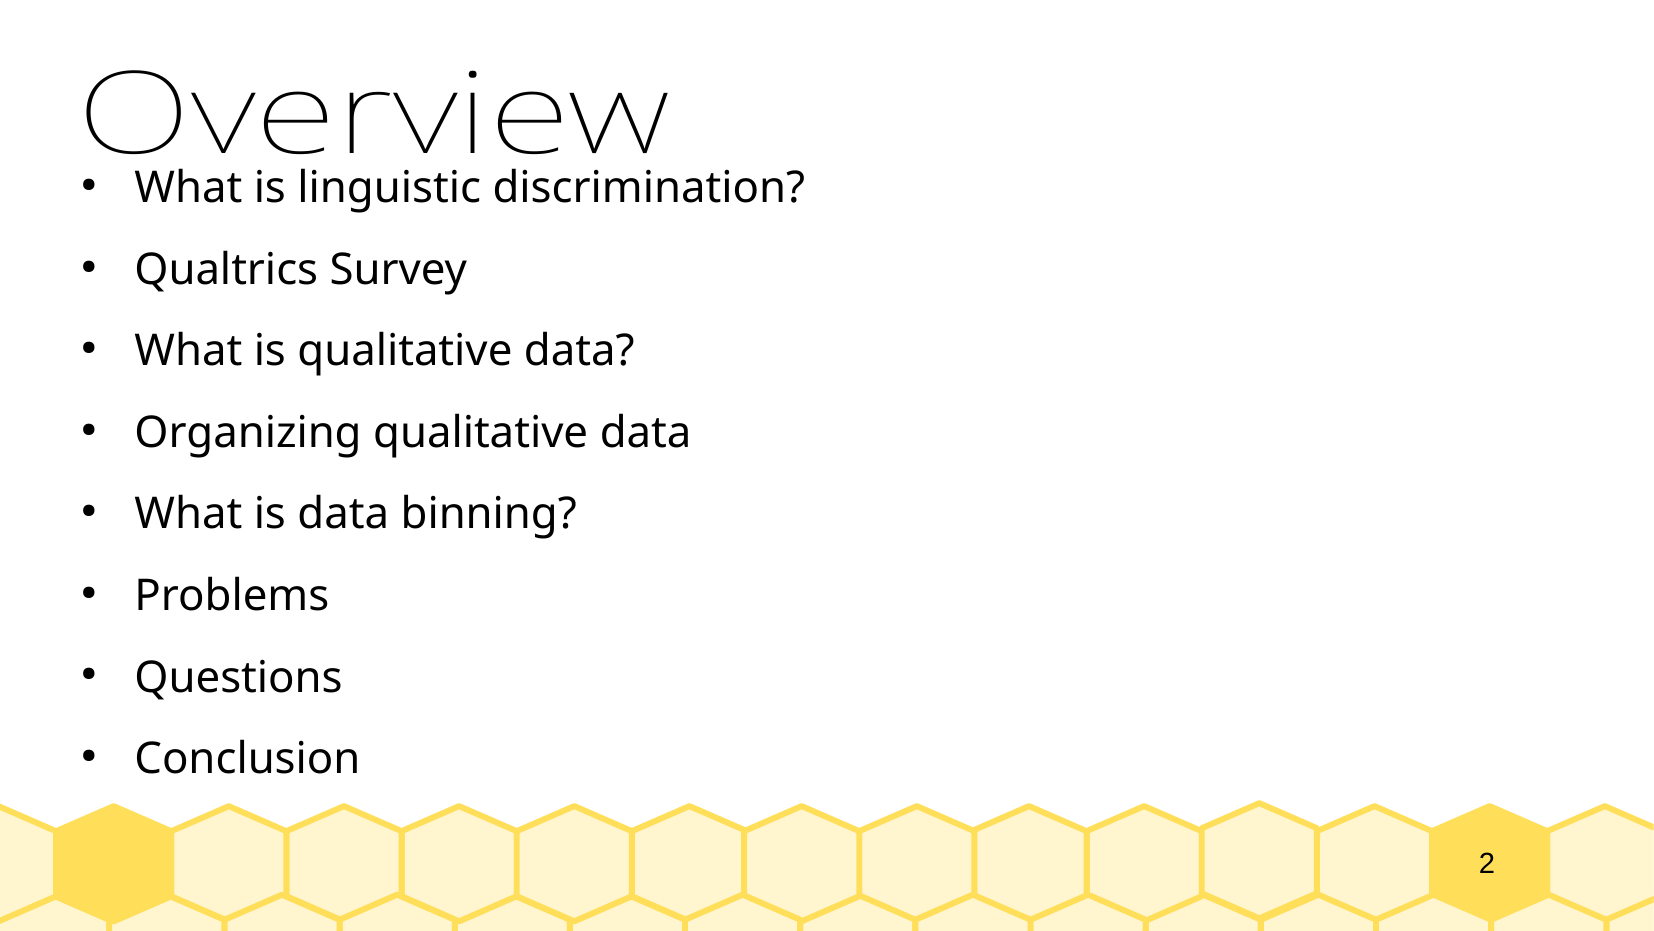

# Overview
What is linguistic discrimination?
Qualtrics Survey
What is qualitative data?
Organizing qualitative data
What is data binning?
Problems
Questions
Conclusion